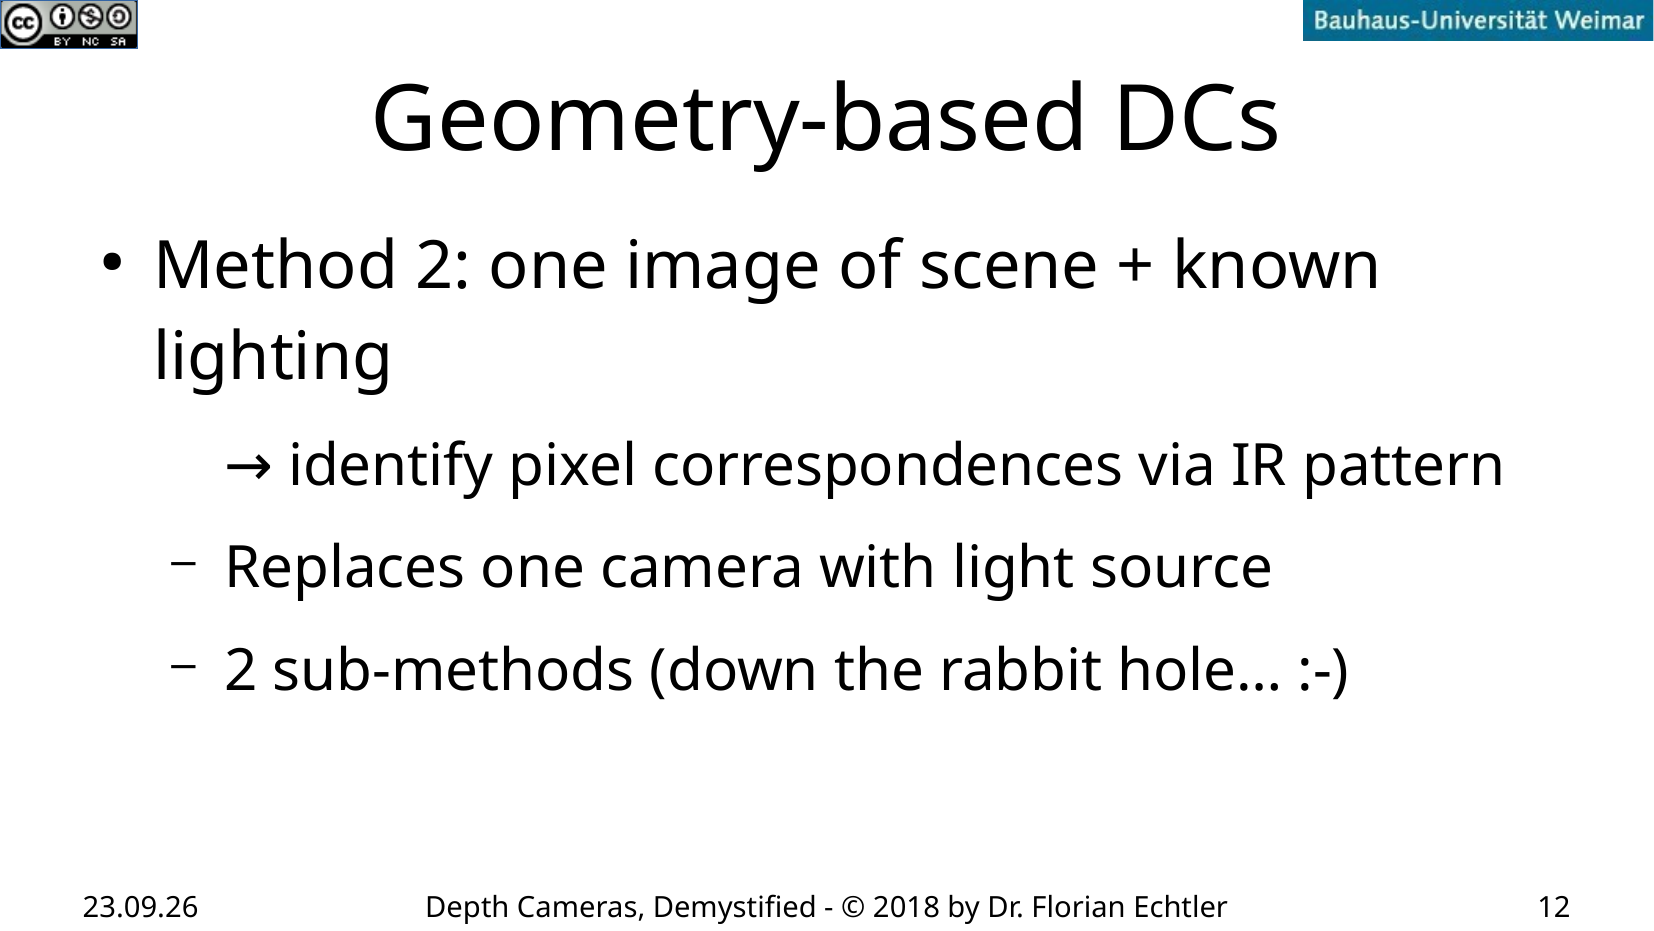

# Geometry-based DCs
Method 2: one image of scene + known lighting
→ identify pixel correspondences via IR pattern
Replaces one camera with light source
2 sub-methods (down the rabbit hole… :-)
Depth Cameras, Demystified - © 2018 by Dr. Florian Echtler
12